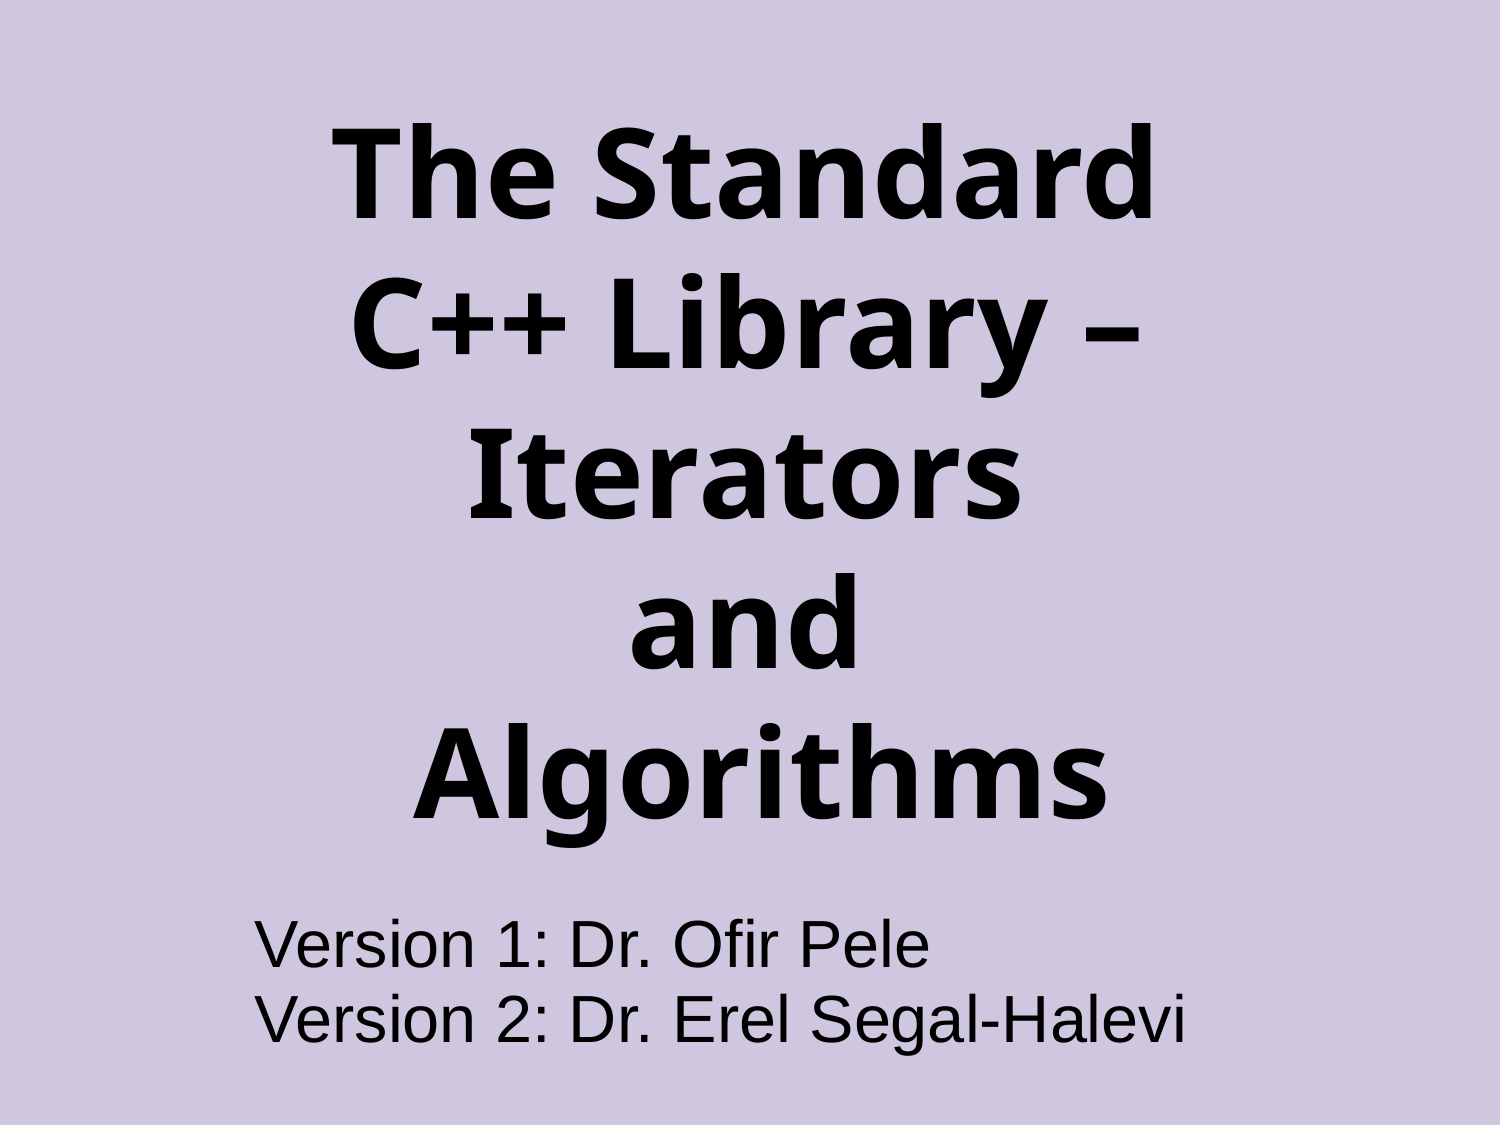

The Standard
C++ Library –
Iterators
and
Algorithms
Version 1: Dr. Ofir Pele
Version 2: Dr. Erel Segal-Halevi